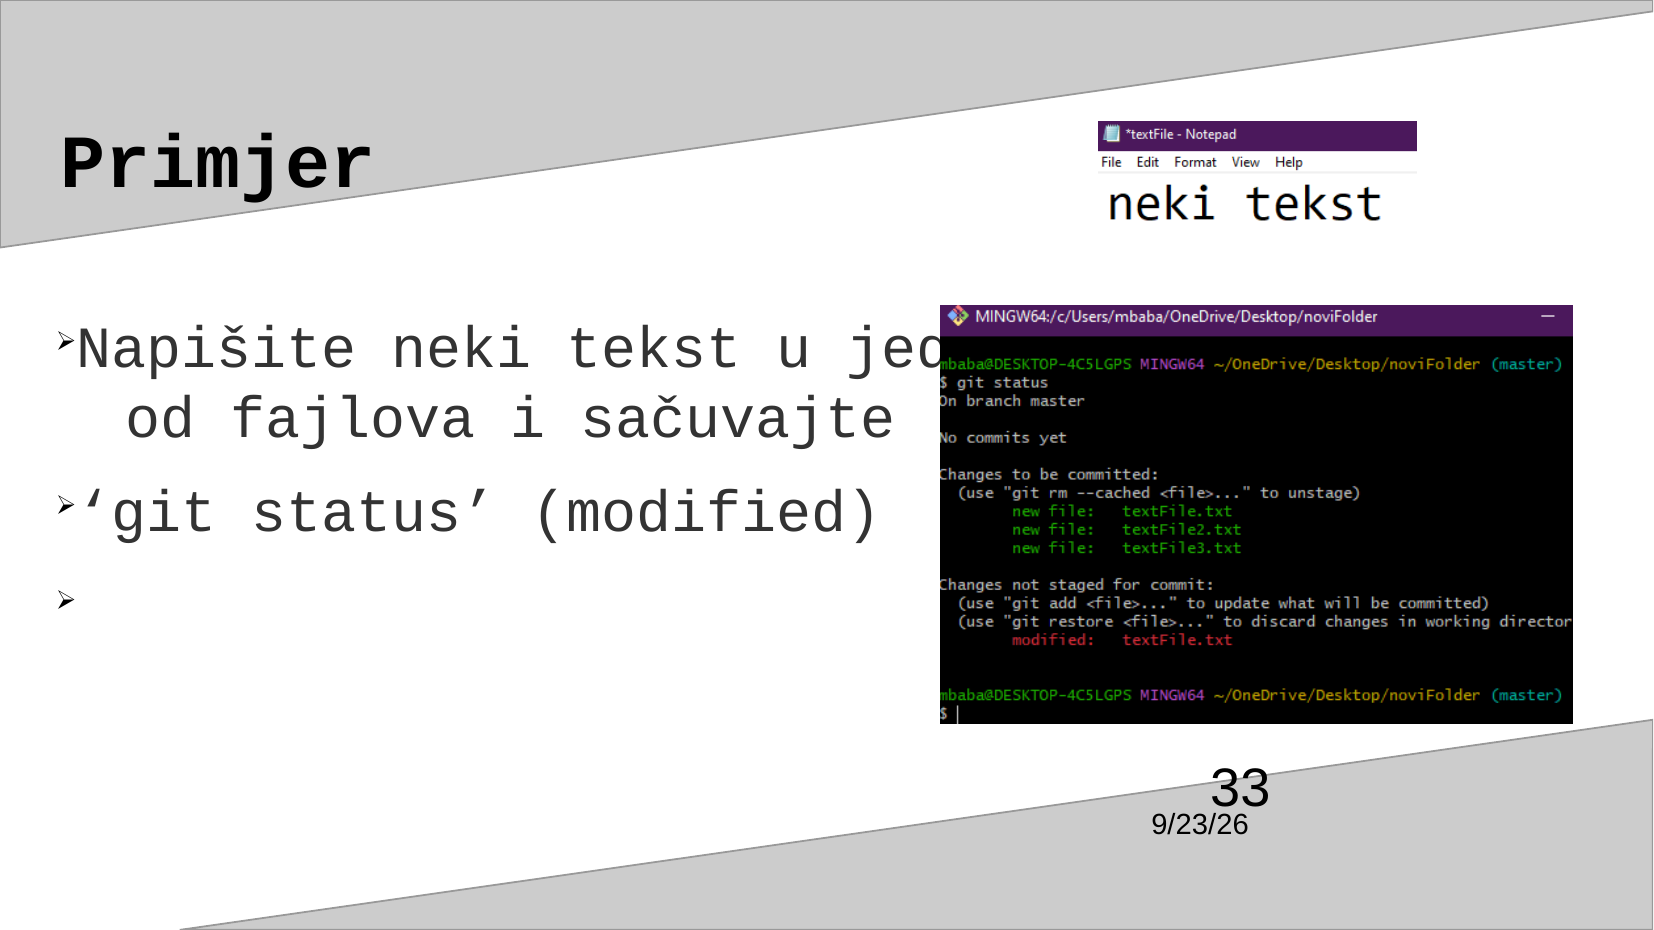

Primjer
Napišite neki tekst u jednom
 od fajlova i sačuvajte
‘git status’ (modified)
31